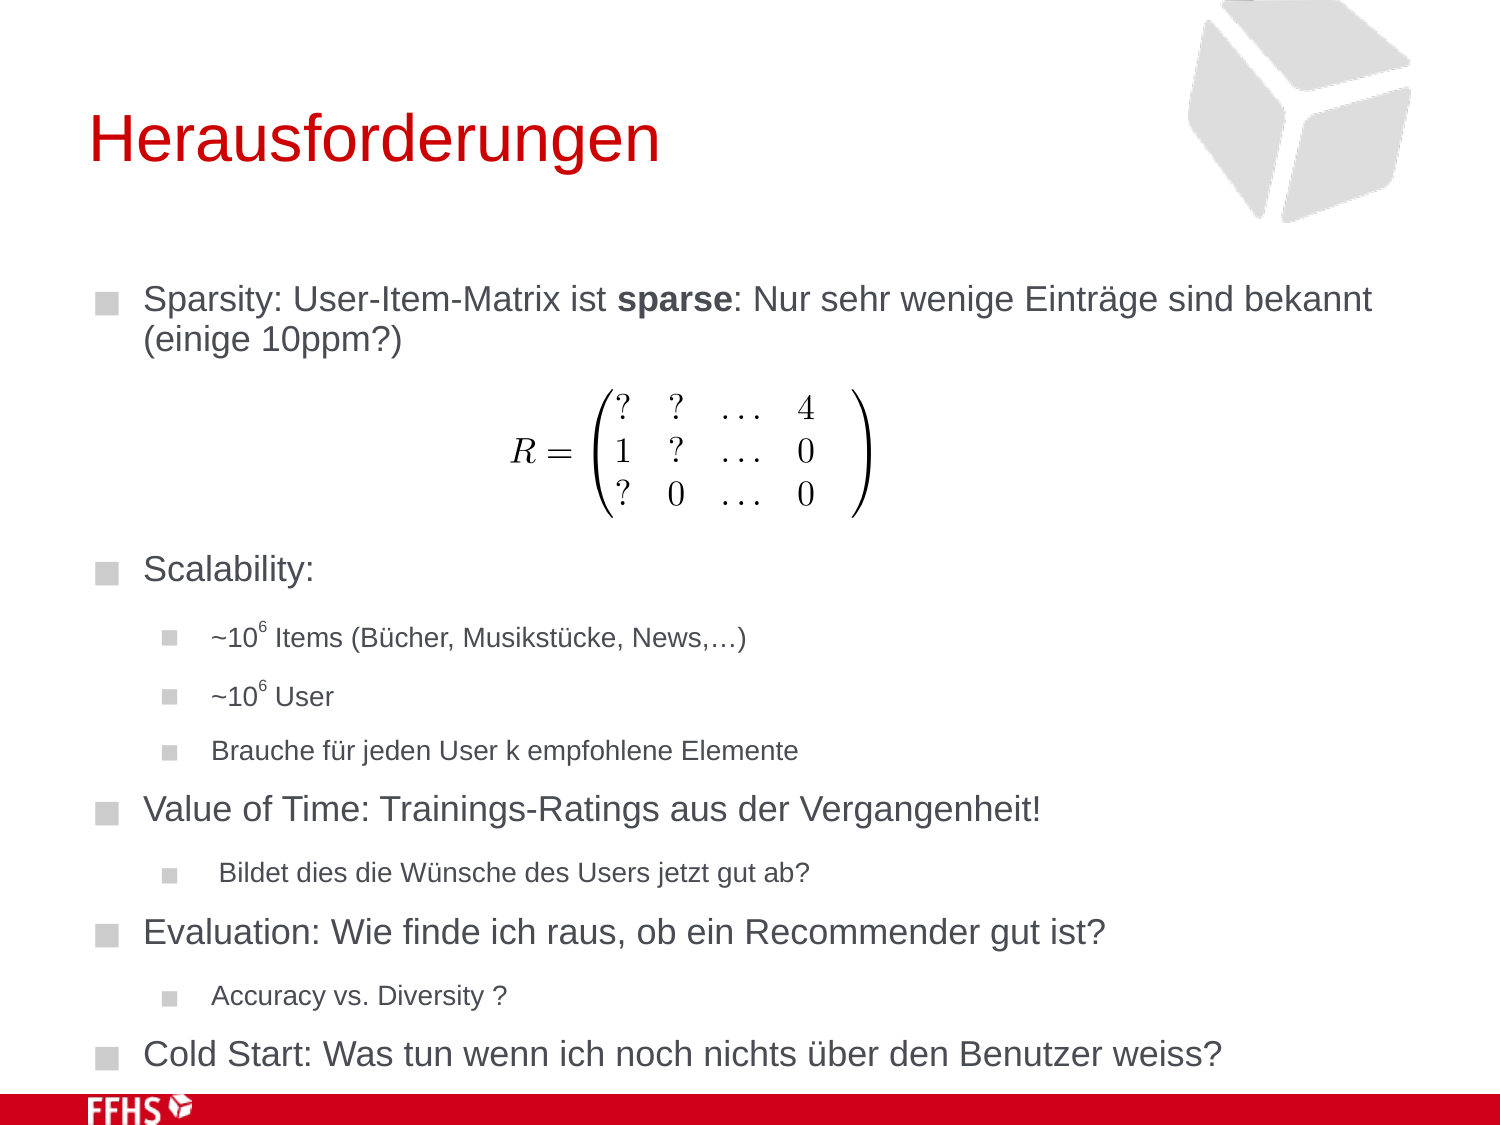

# Herausforderungen
Sparsity: User-Item-Matrix ist sparse: Nur sehr wenige Einträge sind bekannt (einige 10ppm?)
Scalability:
~106 Items (Bücher, Musikstücke, News,…)
~106 User
Brauche für jeden User k empfohlene Elemente
Value of Time: Trainings-Ratings aus der Vergangenheit!
 Bildet dies die Wünsche des Users jetzt gut ab?
Evaluation: Wie finde ich raus, ob ein Recommender gut ist?
Accuracy vs. Diversity ?
Cold Start: Was tun wenn ich noch nichts über den Benutzer weiss?